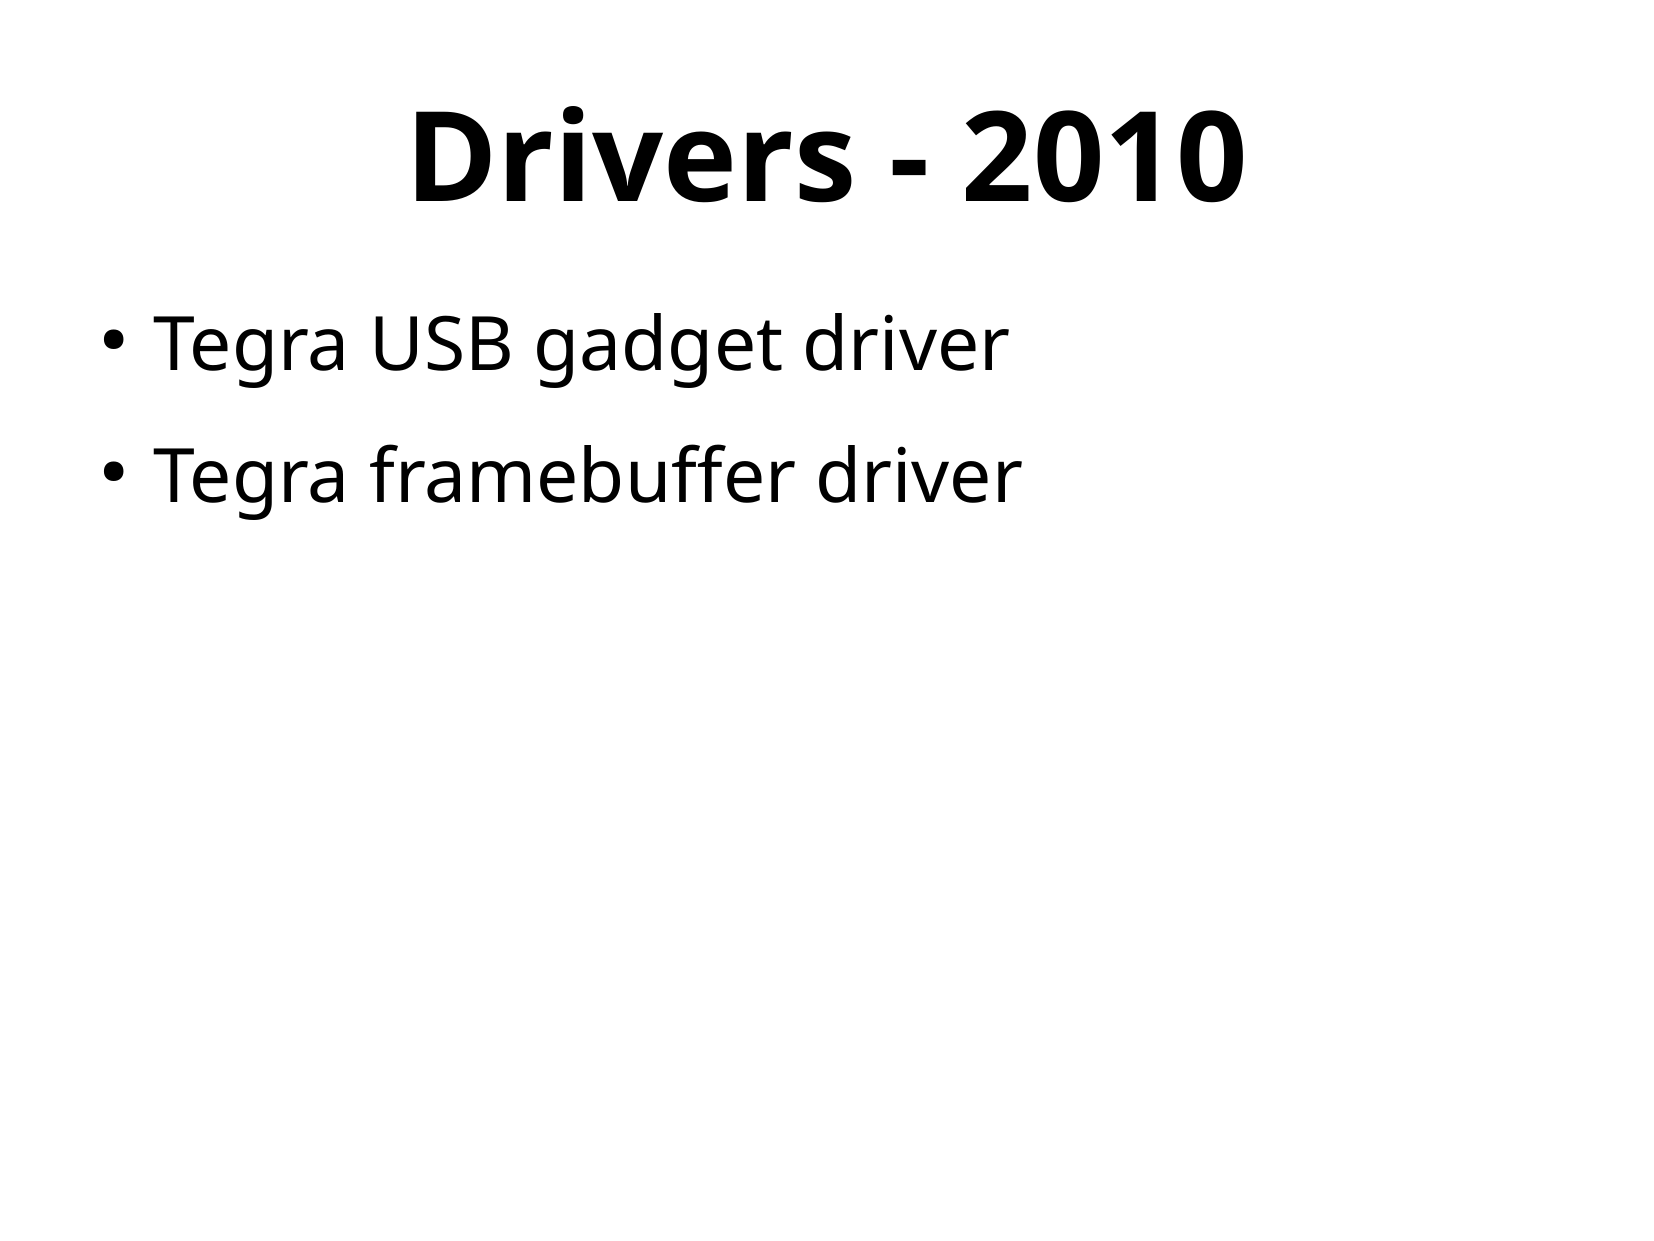

# Drivers - 2010
Tegra USB gadget driver
Tegra framebuffer driver